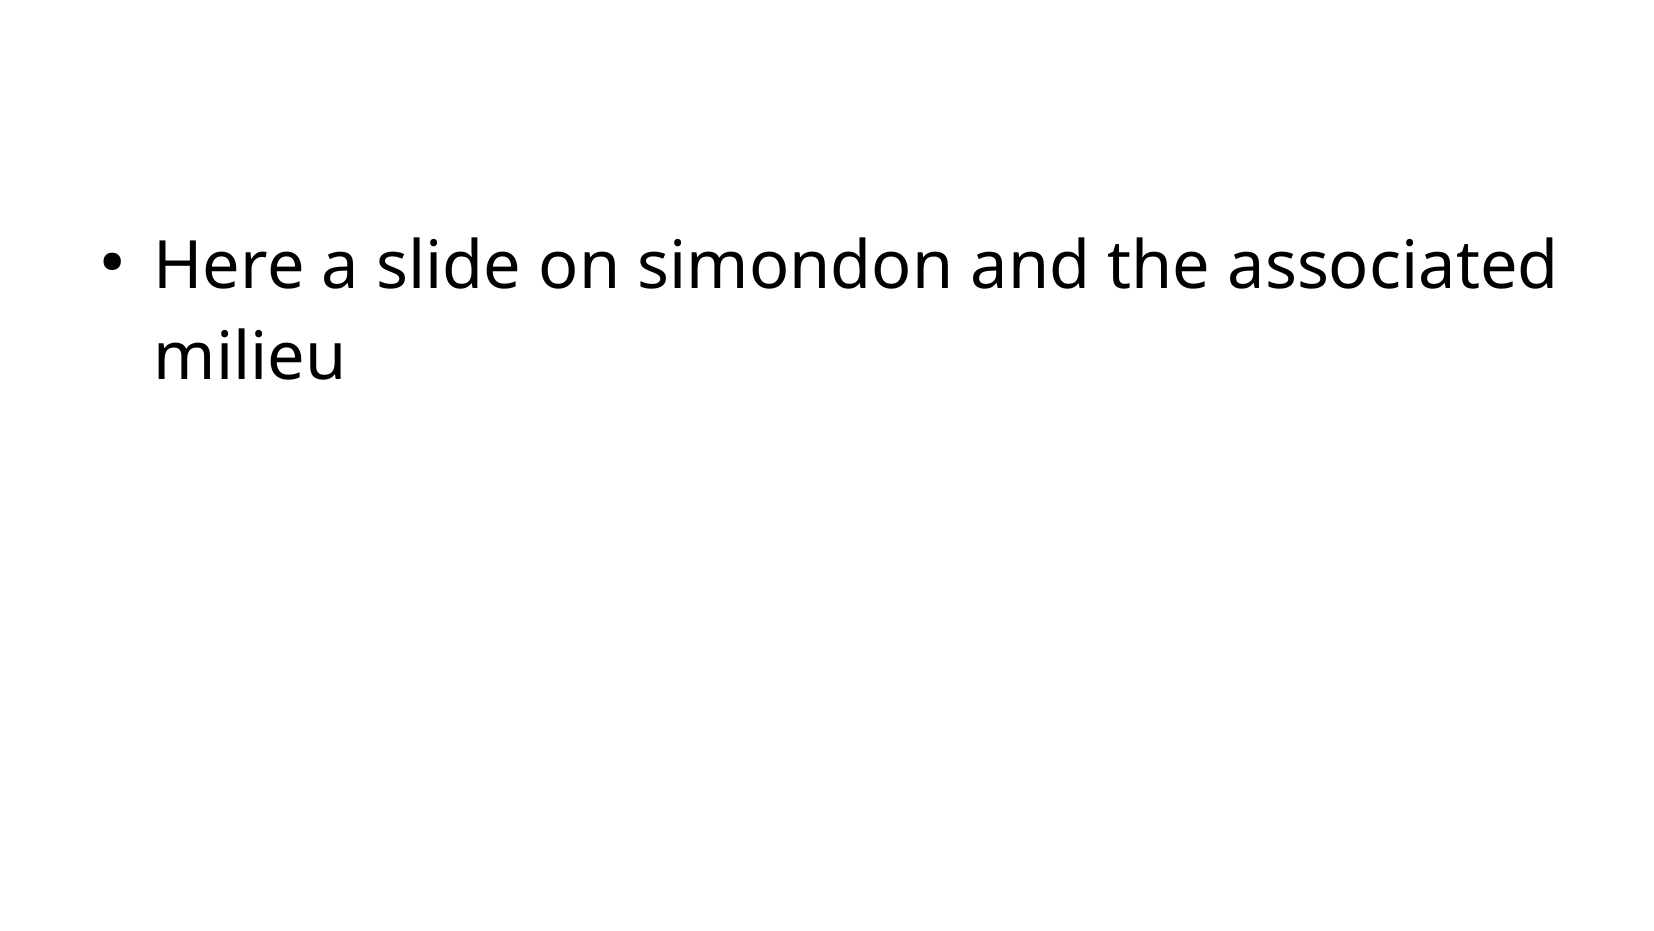

#
Here a slide on simondon and the associated milieu